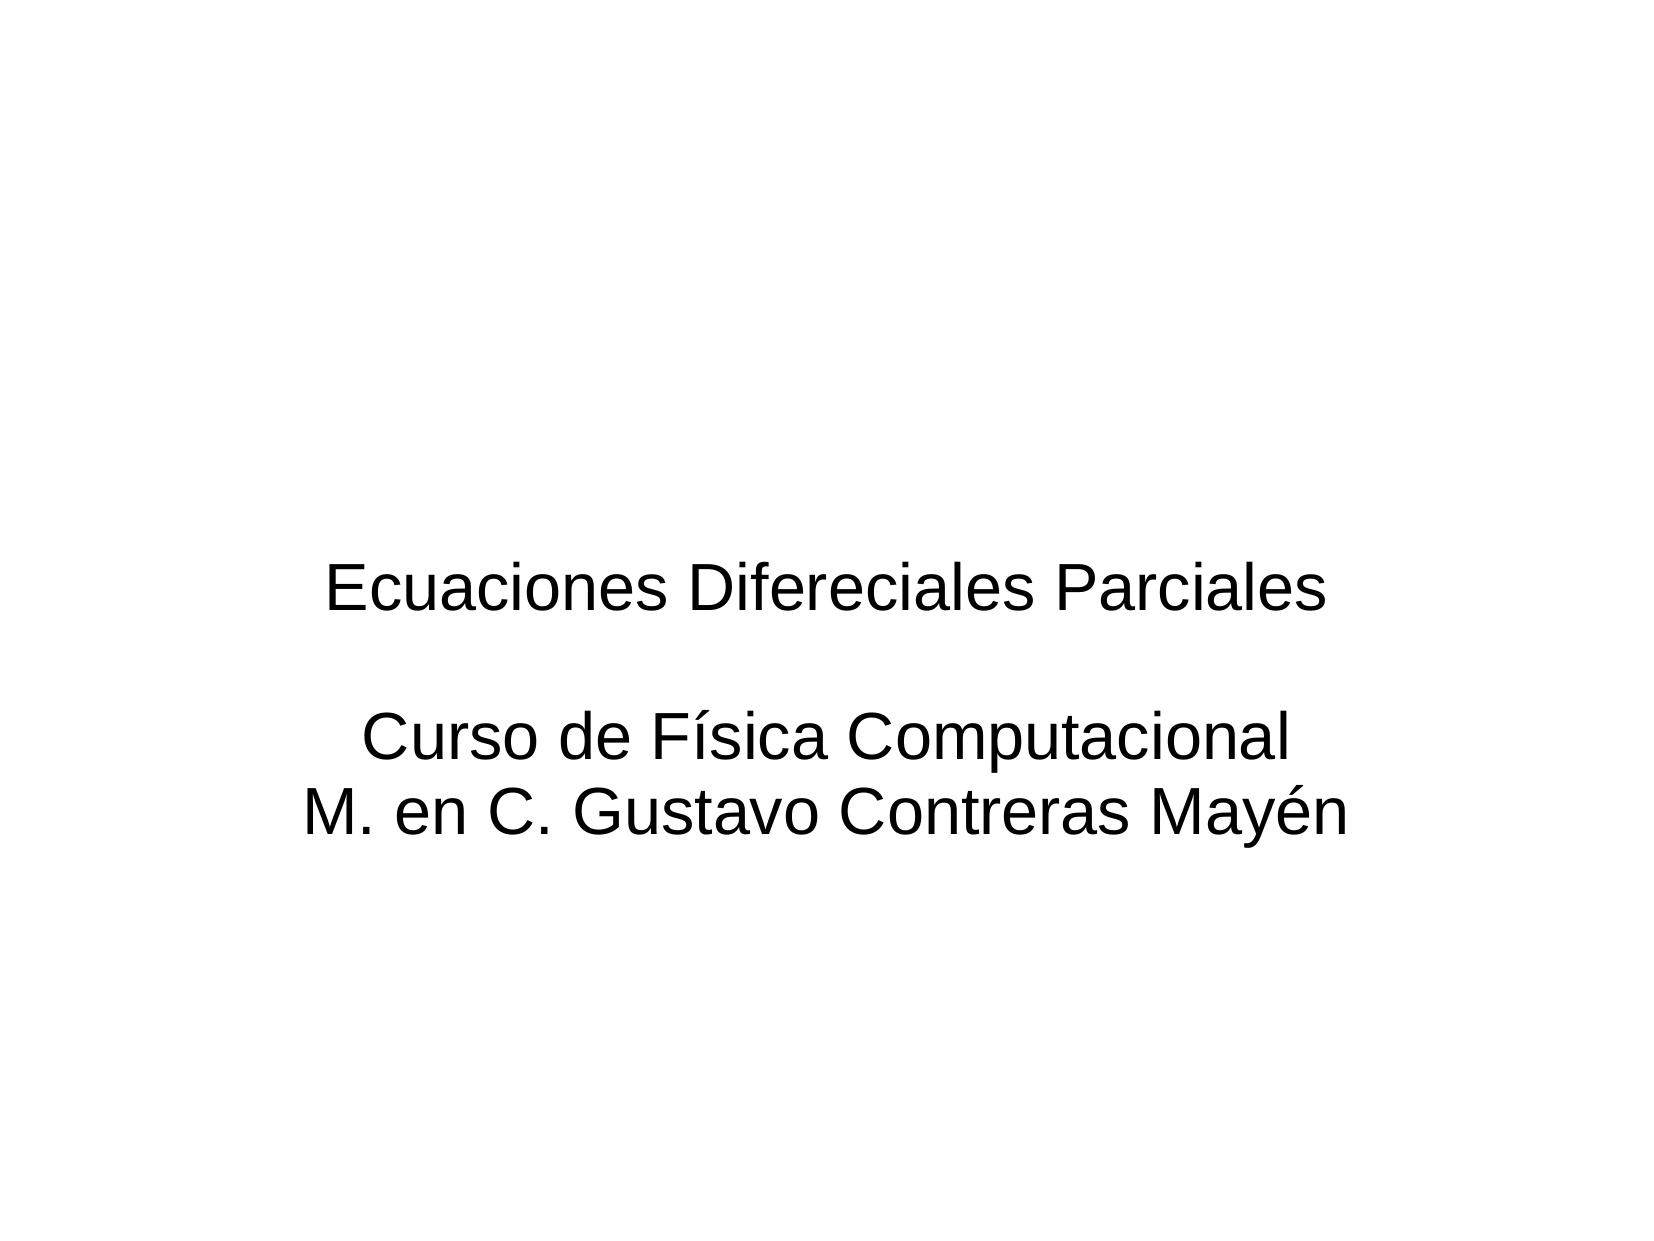

#
Ecuaciones Difereciales Parciales
Curso de Física Computacional
M. en C. Gustavo Contreras Mayén